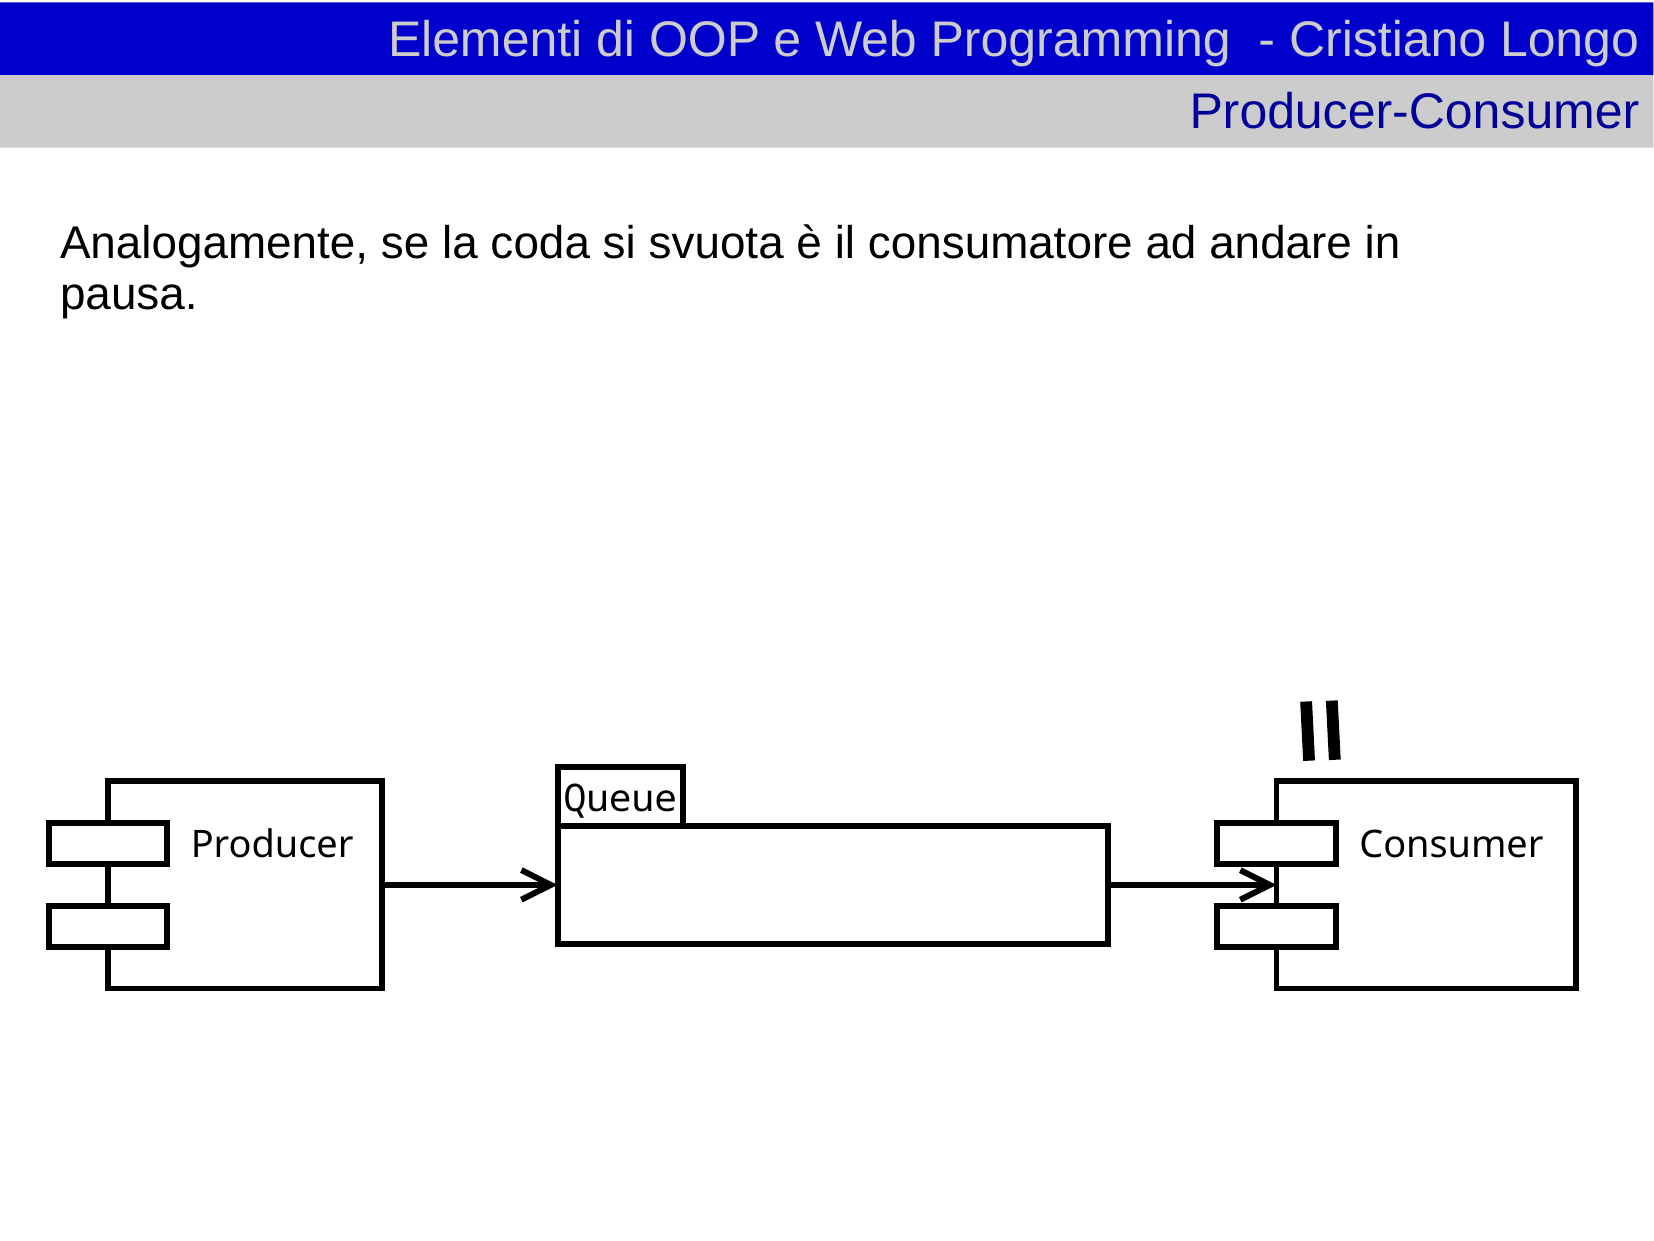

# Elementi di OOP e Web Programming - Cristiano Longo
Producer-Consumer
Analogamente, se la coda si svuota è il consumatore ad andare in pausa.